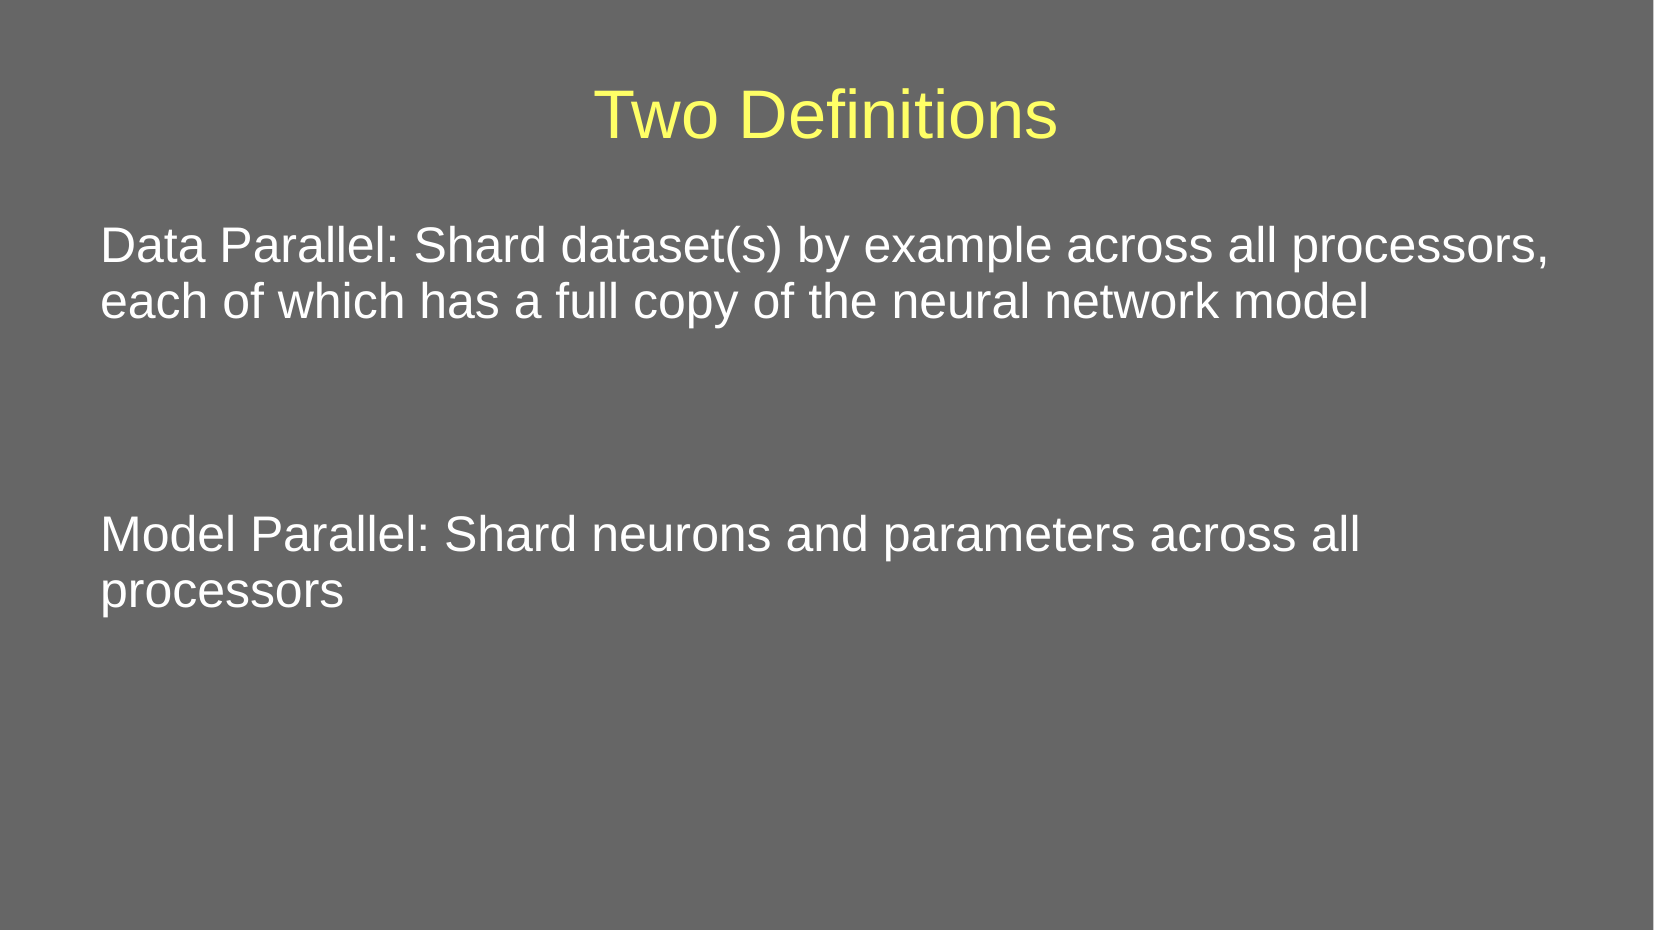

# Two Definitions
Data Parallel: Shard dataset(s) by example across all processors, each of which has a full copy of the neural network model
Model Parallel: Shard neurons and parameters across all processors